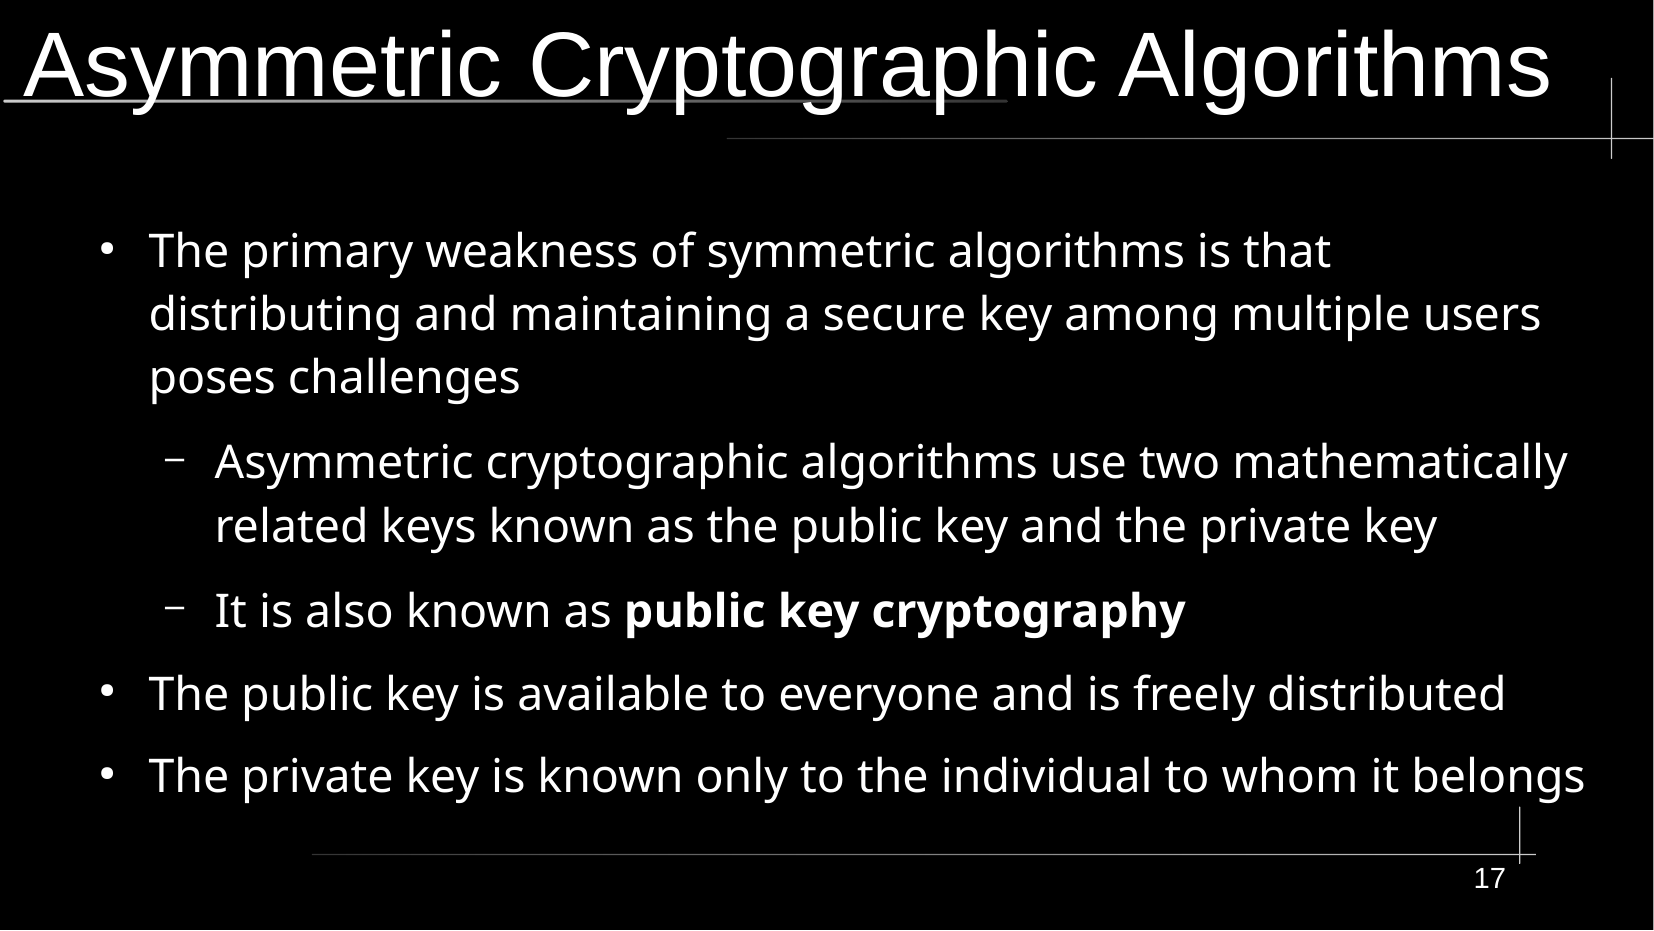

# Asymmetric Cryptographic Algorithms
The primary weakness of symmetric algorithms is that distributing and maintaining a secure key among multiple users poses challenges
Asymmetric cryptographic algorithms use two mathematically related keys known as the public key and the private key
It is also known as public key cryptography
The public key is available to everyone and is freely distributed
The private key is known only to the individual to whom it belongs
17